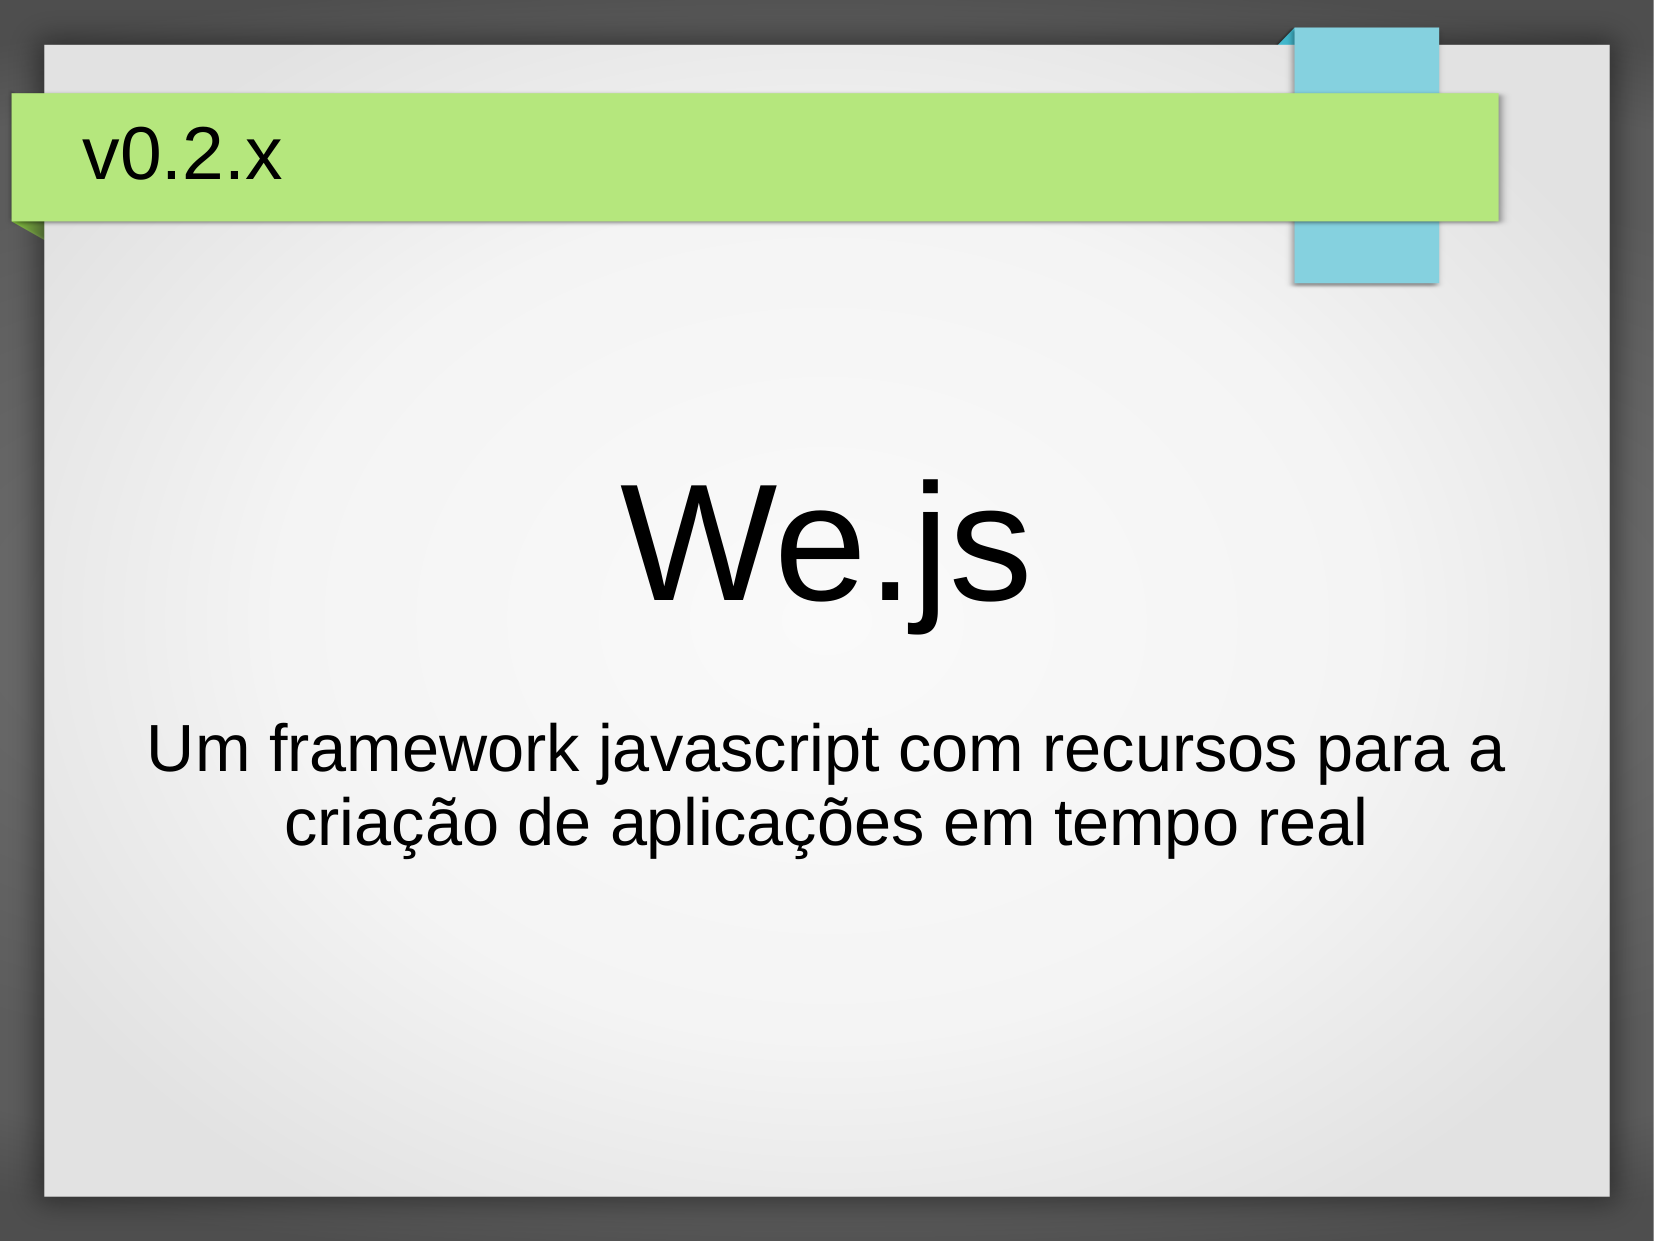

# v0.2.x
We.js
Um framework javascript com recursos para a criação de aplicações em tempo real